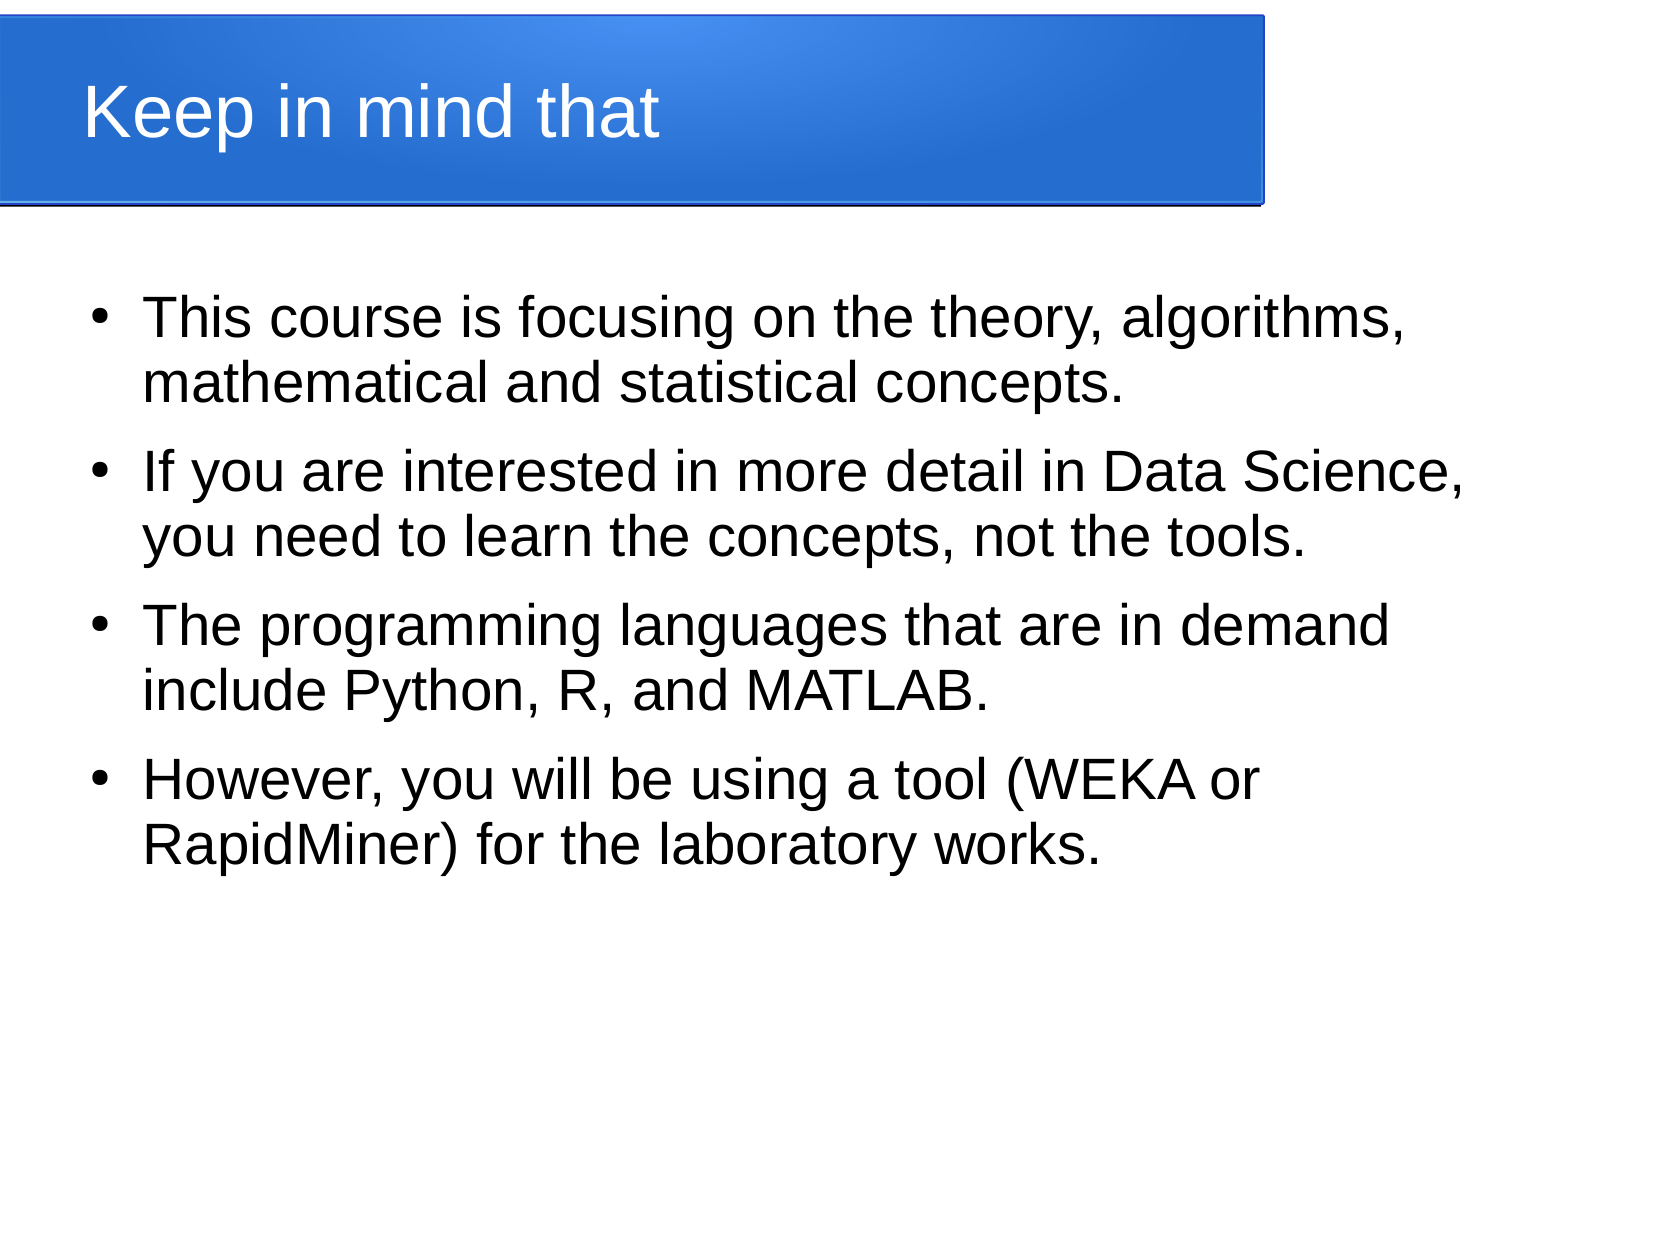

# Keep in mind that
This course is focusing on the theory, algorithms, mathematical and statistical concepts.
If you are interested in more detail in Data Science, you need to learn the concepts, not the tools.
The programming languages that are in demand include Python, R, and MATLAB.
However, you will be using a tool (WEKA or RapidMiner) for the laboratory works.